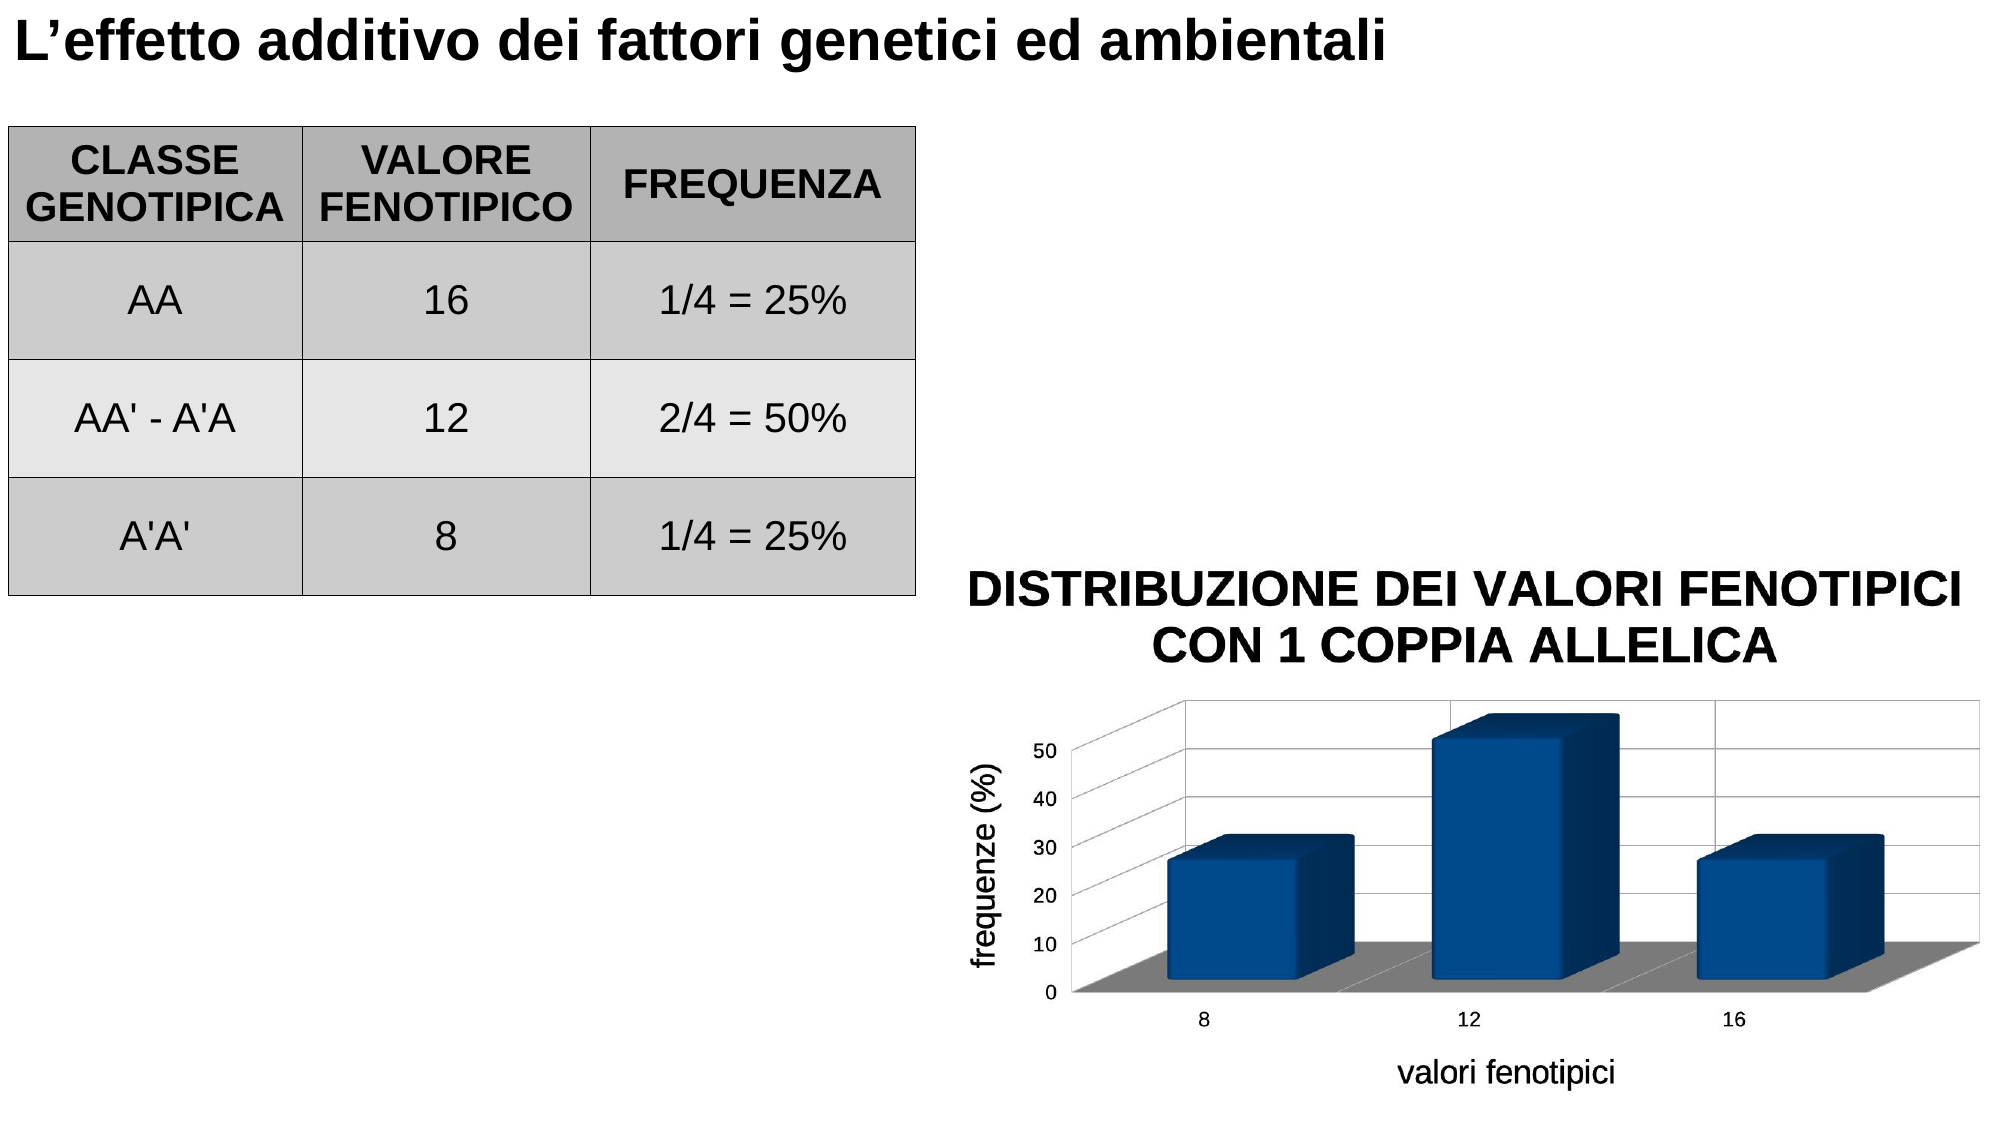

L’effetto additivo dei fattori genetici ed ambientali
| CLASSE GENOTIPICA | VALORE FENOTIPICO | FREQUENZA |
| --- | --- | --- |
| AA | 16 | 1/4 = 25% |
| AA' - A'A | 12 | 2/4 = 50% |
| A'A' | 8 | 1/4 = 25% |